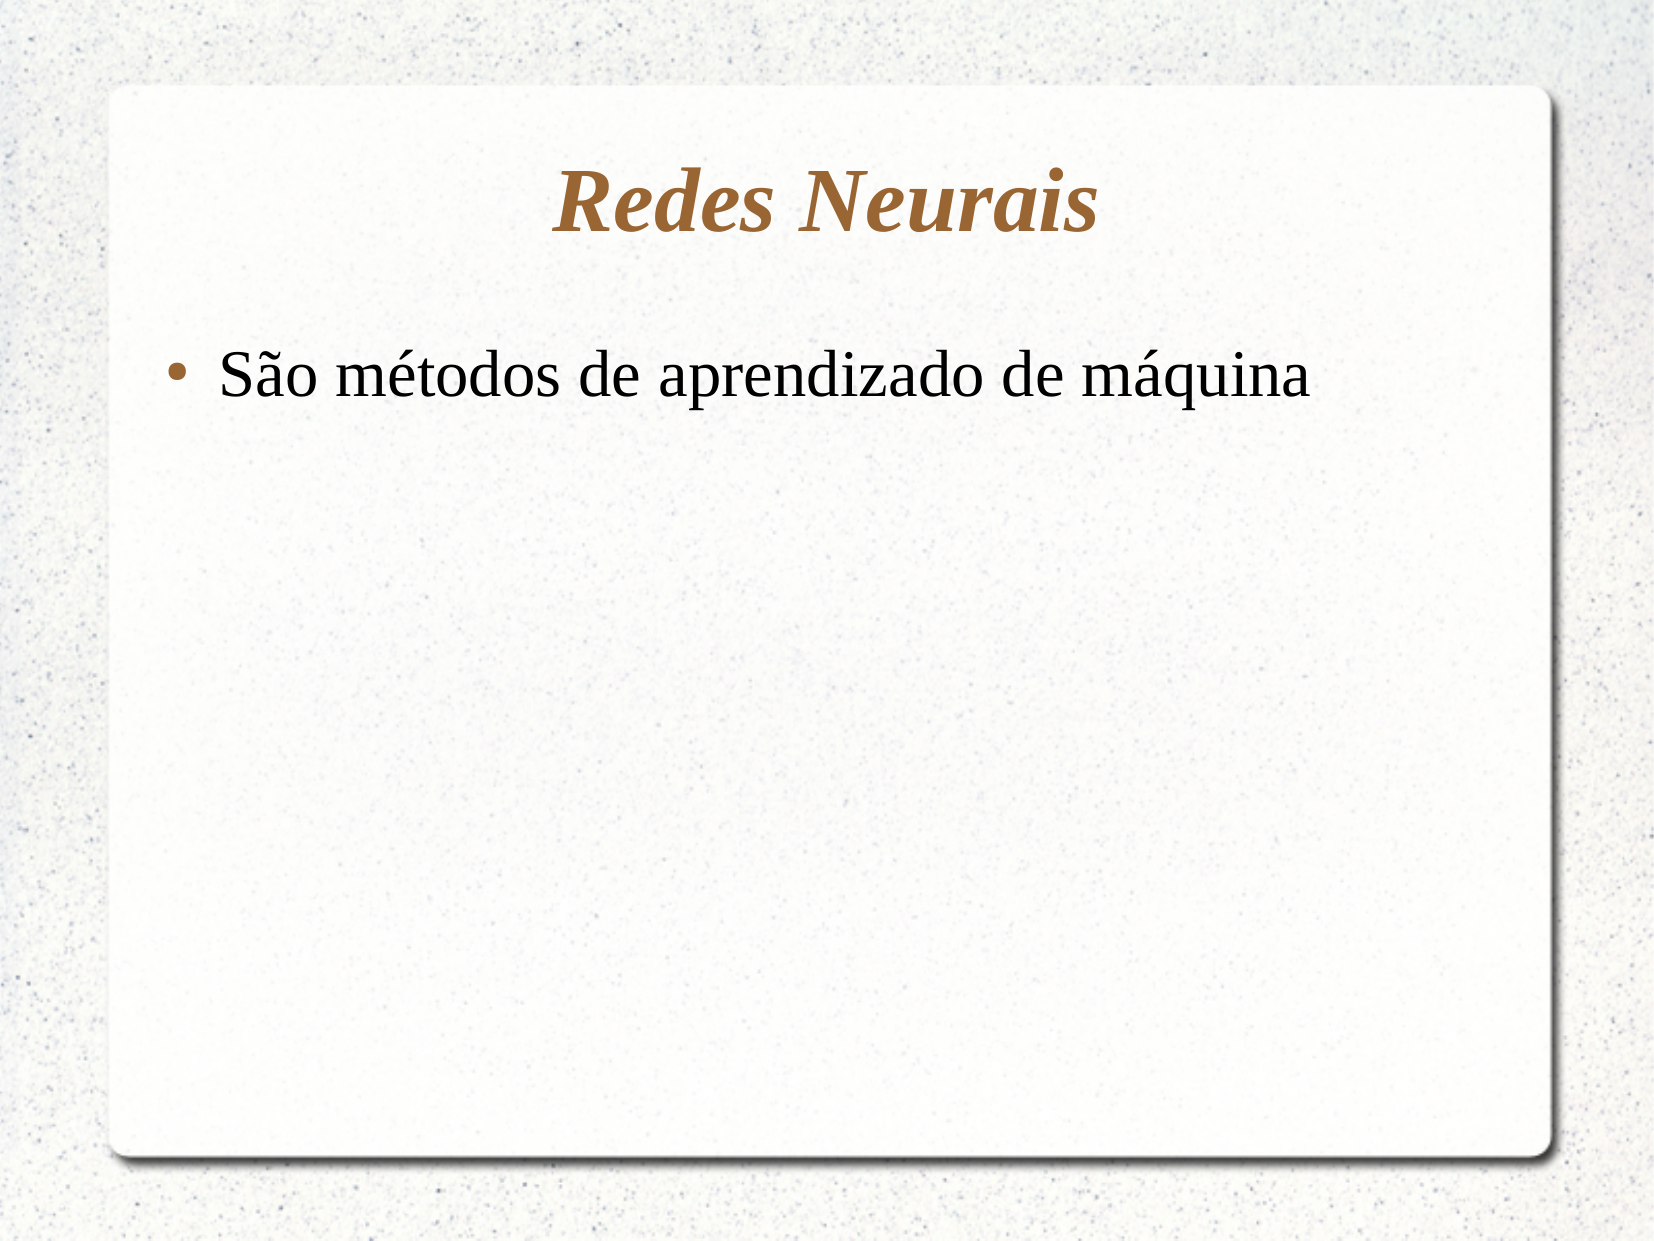

# Redes Neurais
São métodos de aprendizado de máquina